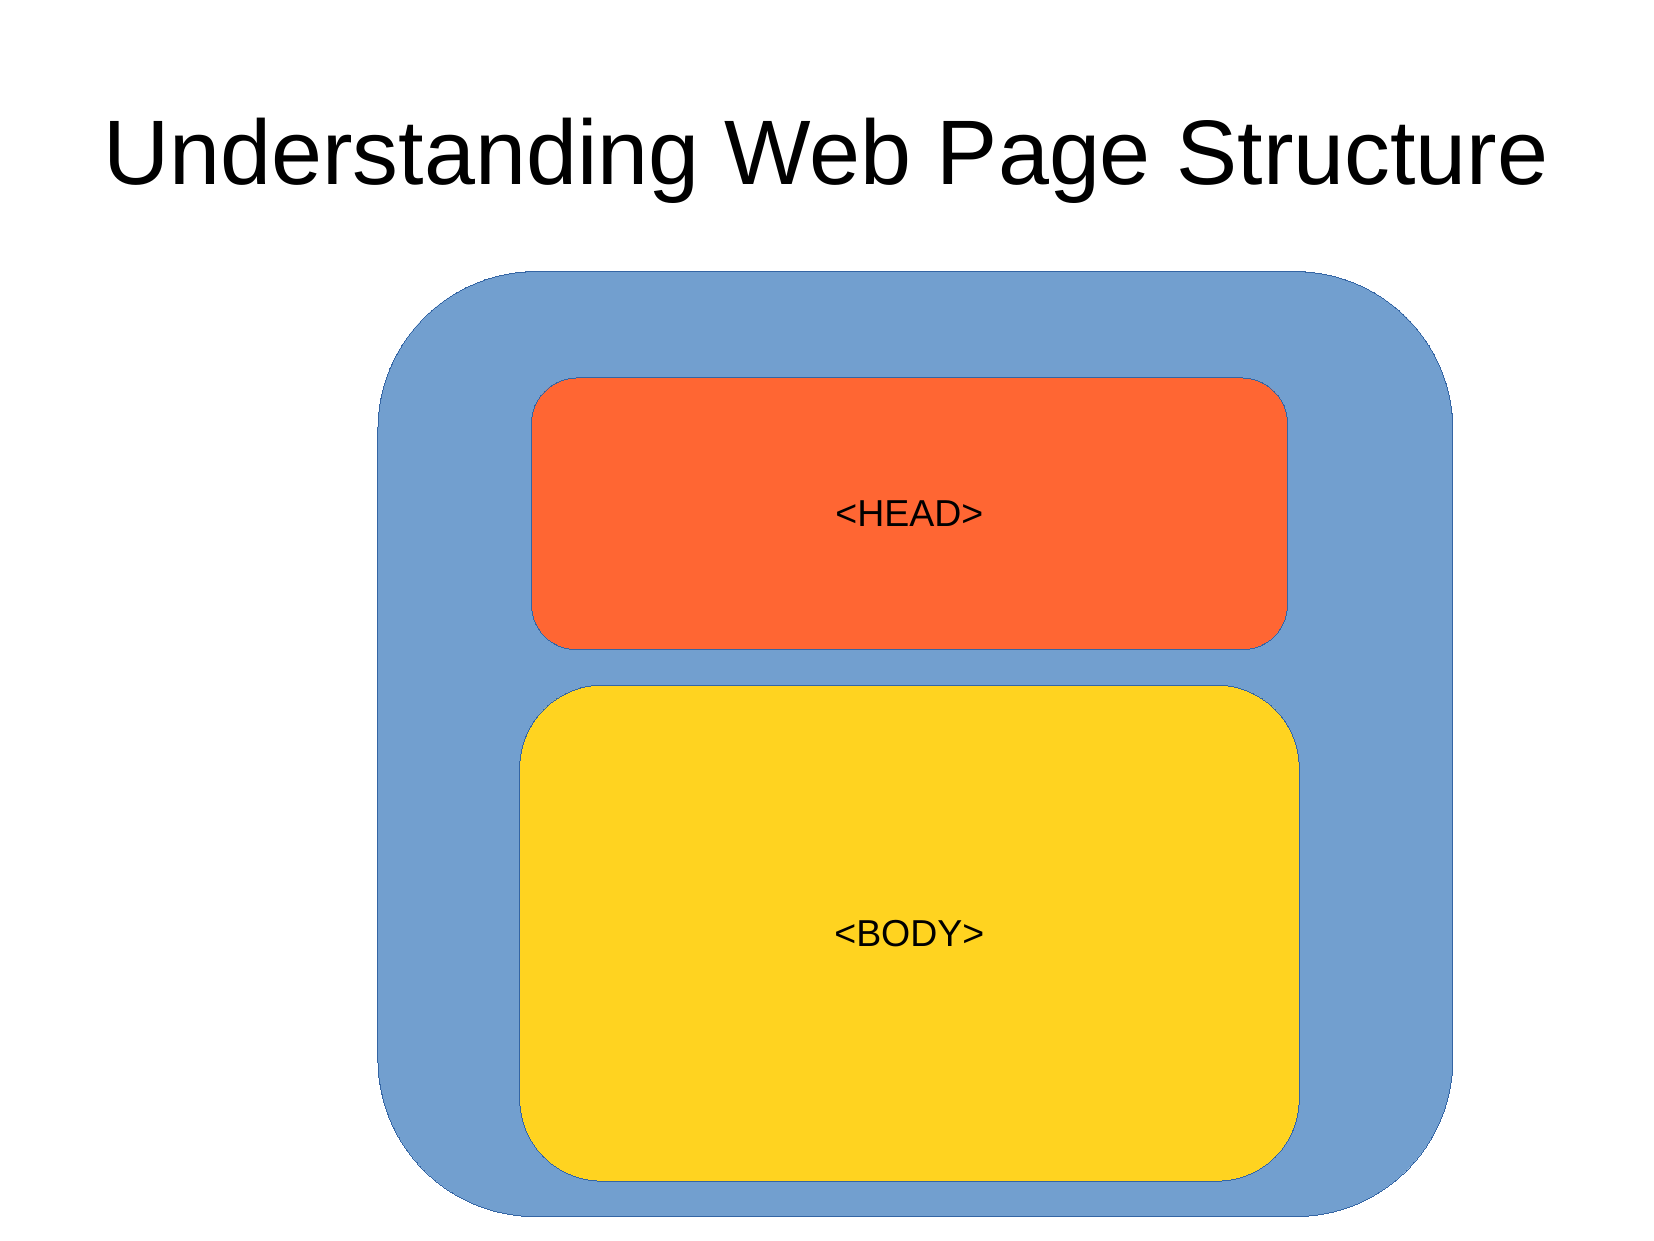

# Understanding Web Page Structure
<HEAD>
<BODY>